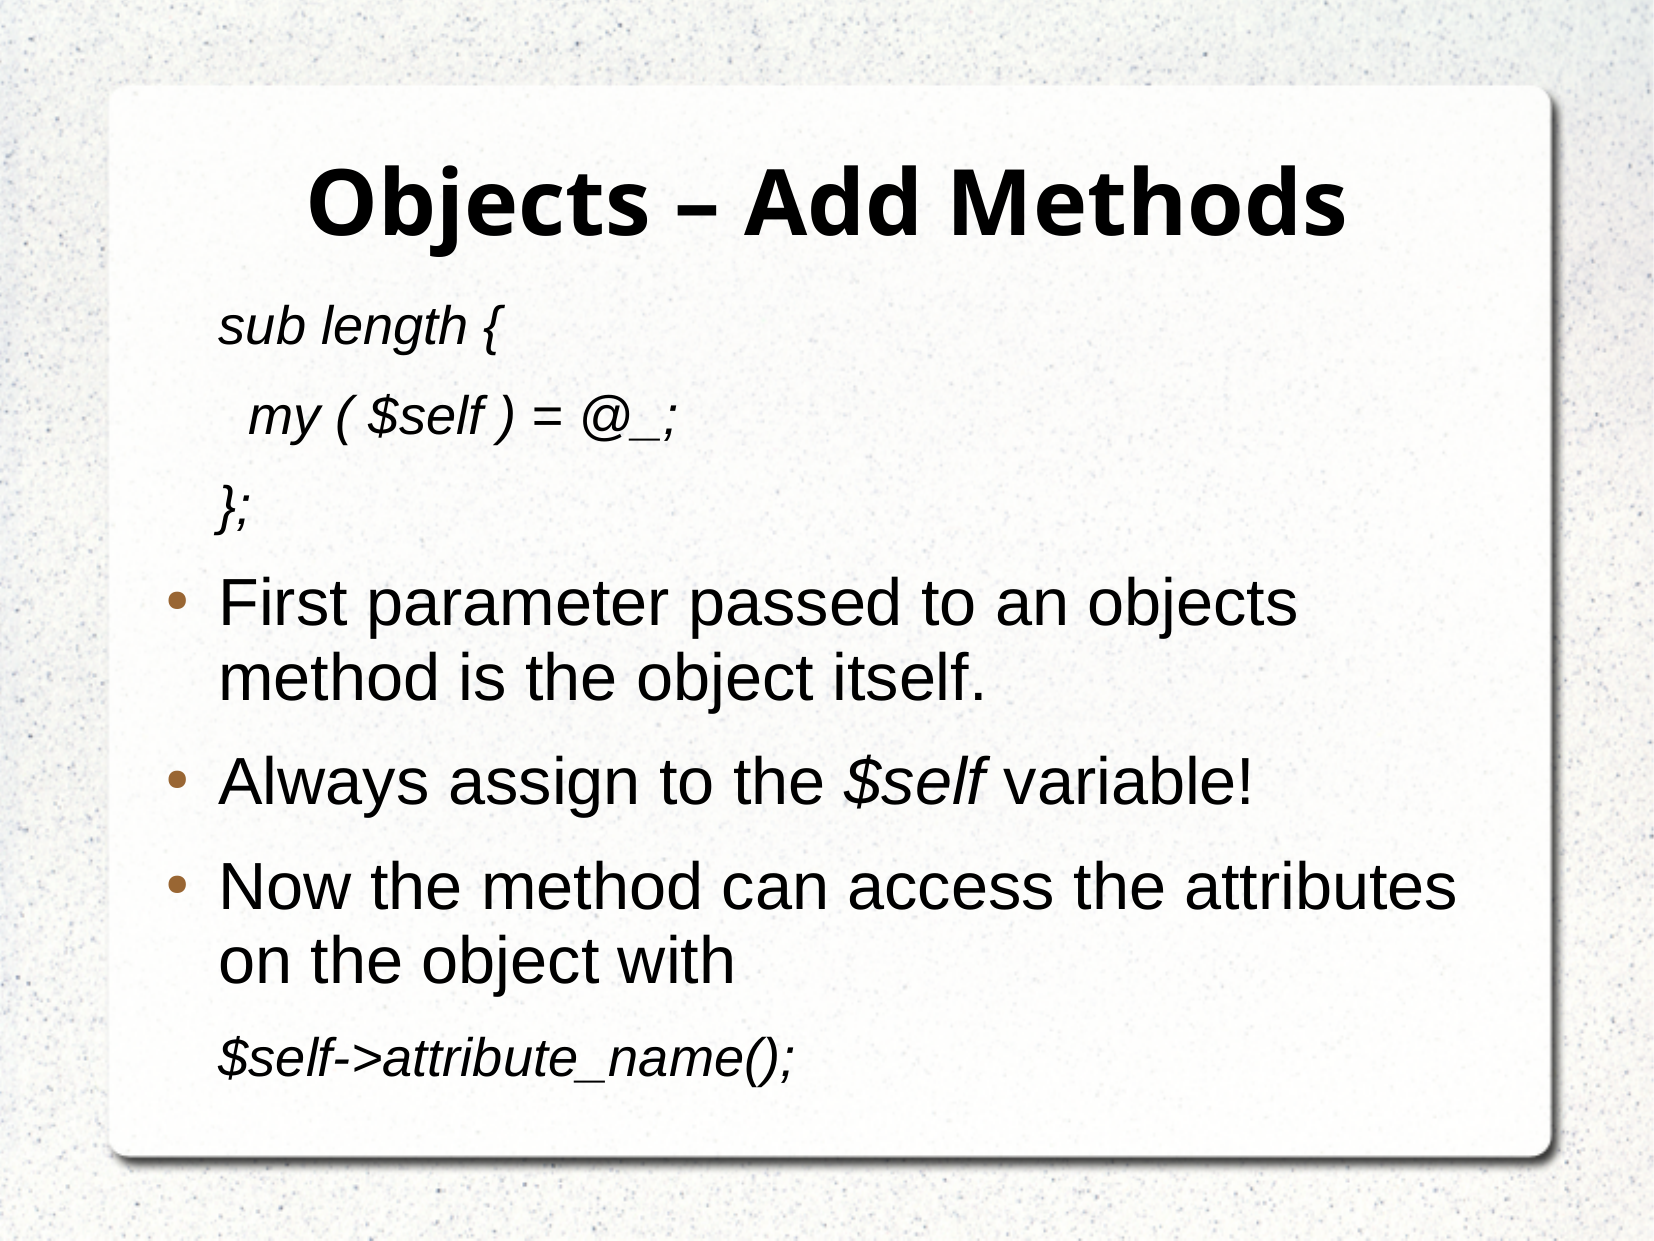

# Objects – Add Methods
sub length {
 my ( $self ) = @_;
};
First parameter passed to an objects method is the object itself.
Always assign to the $self variable!
Now the method can access the attributes on the object with
$self->attribute_name();